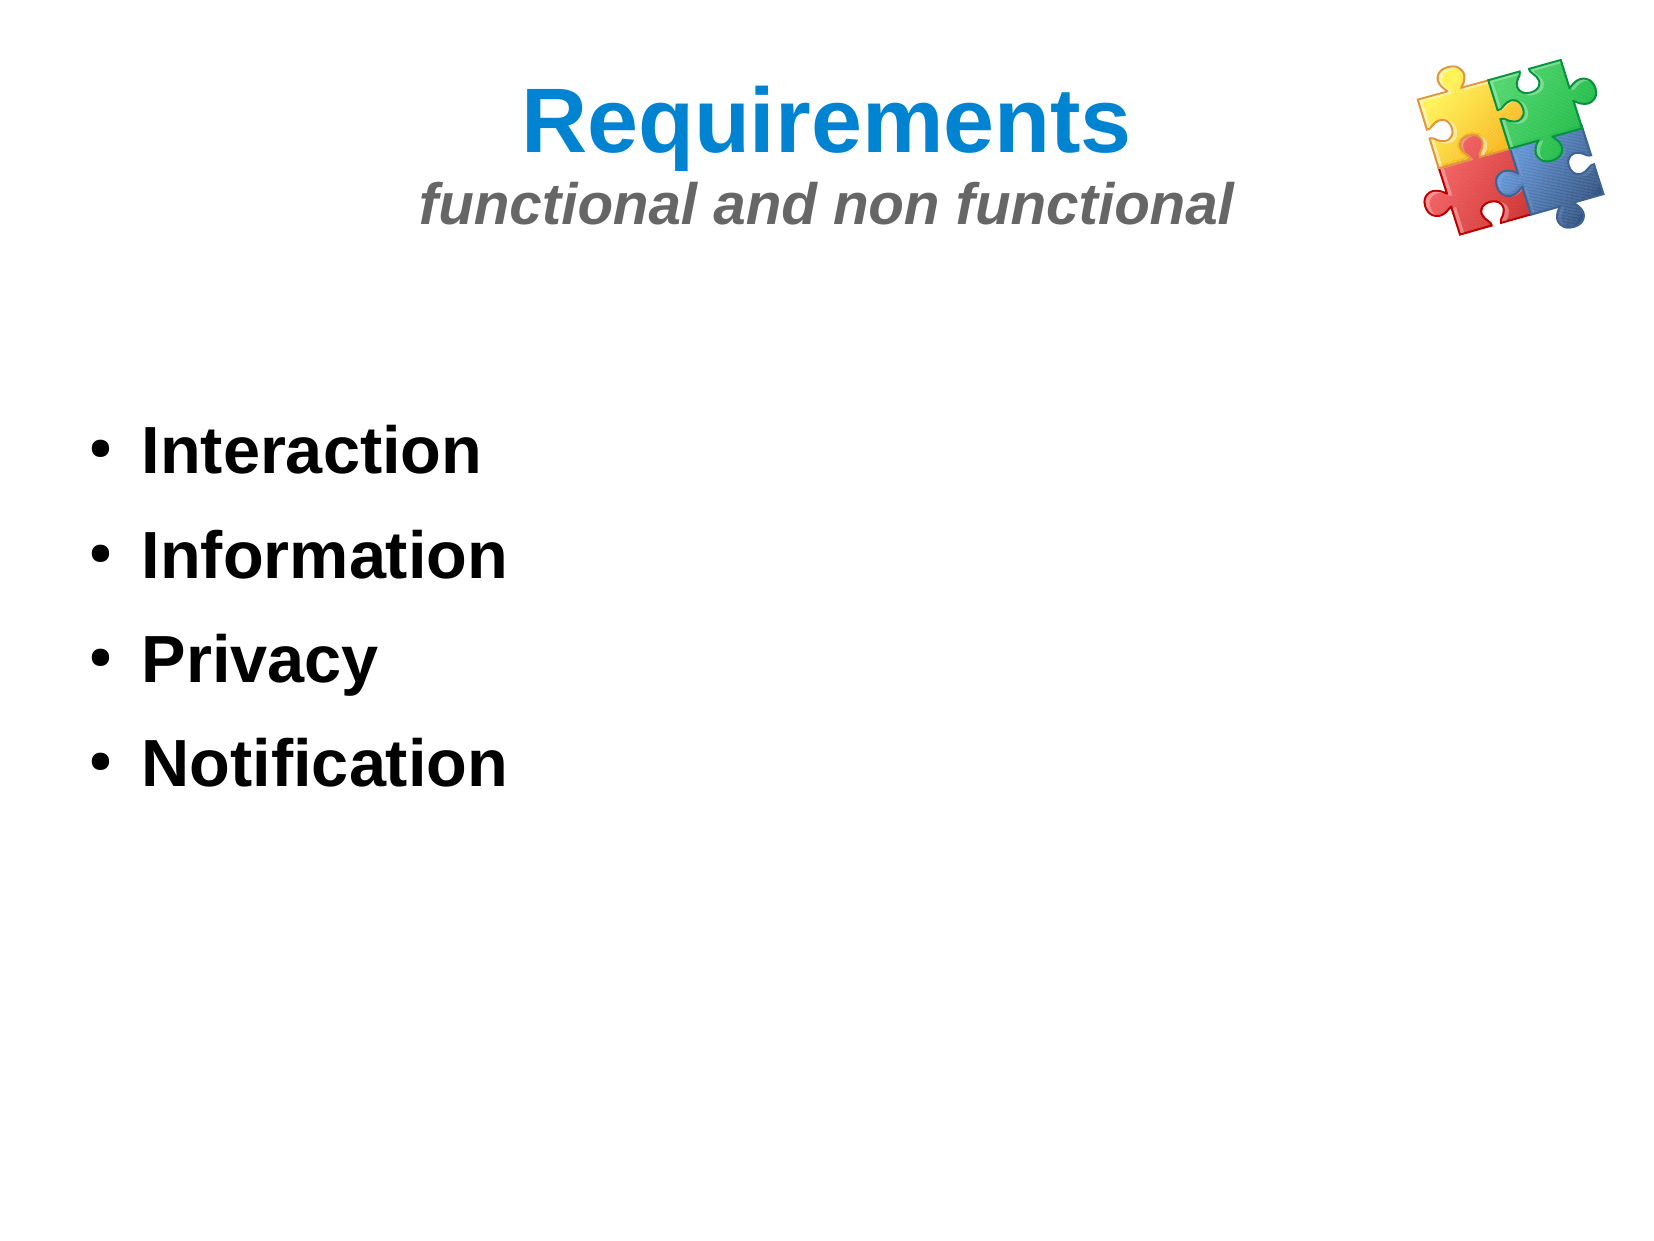

# Requirements functional and non functional
Interaction
Information
Privacy
Notification